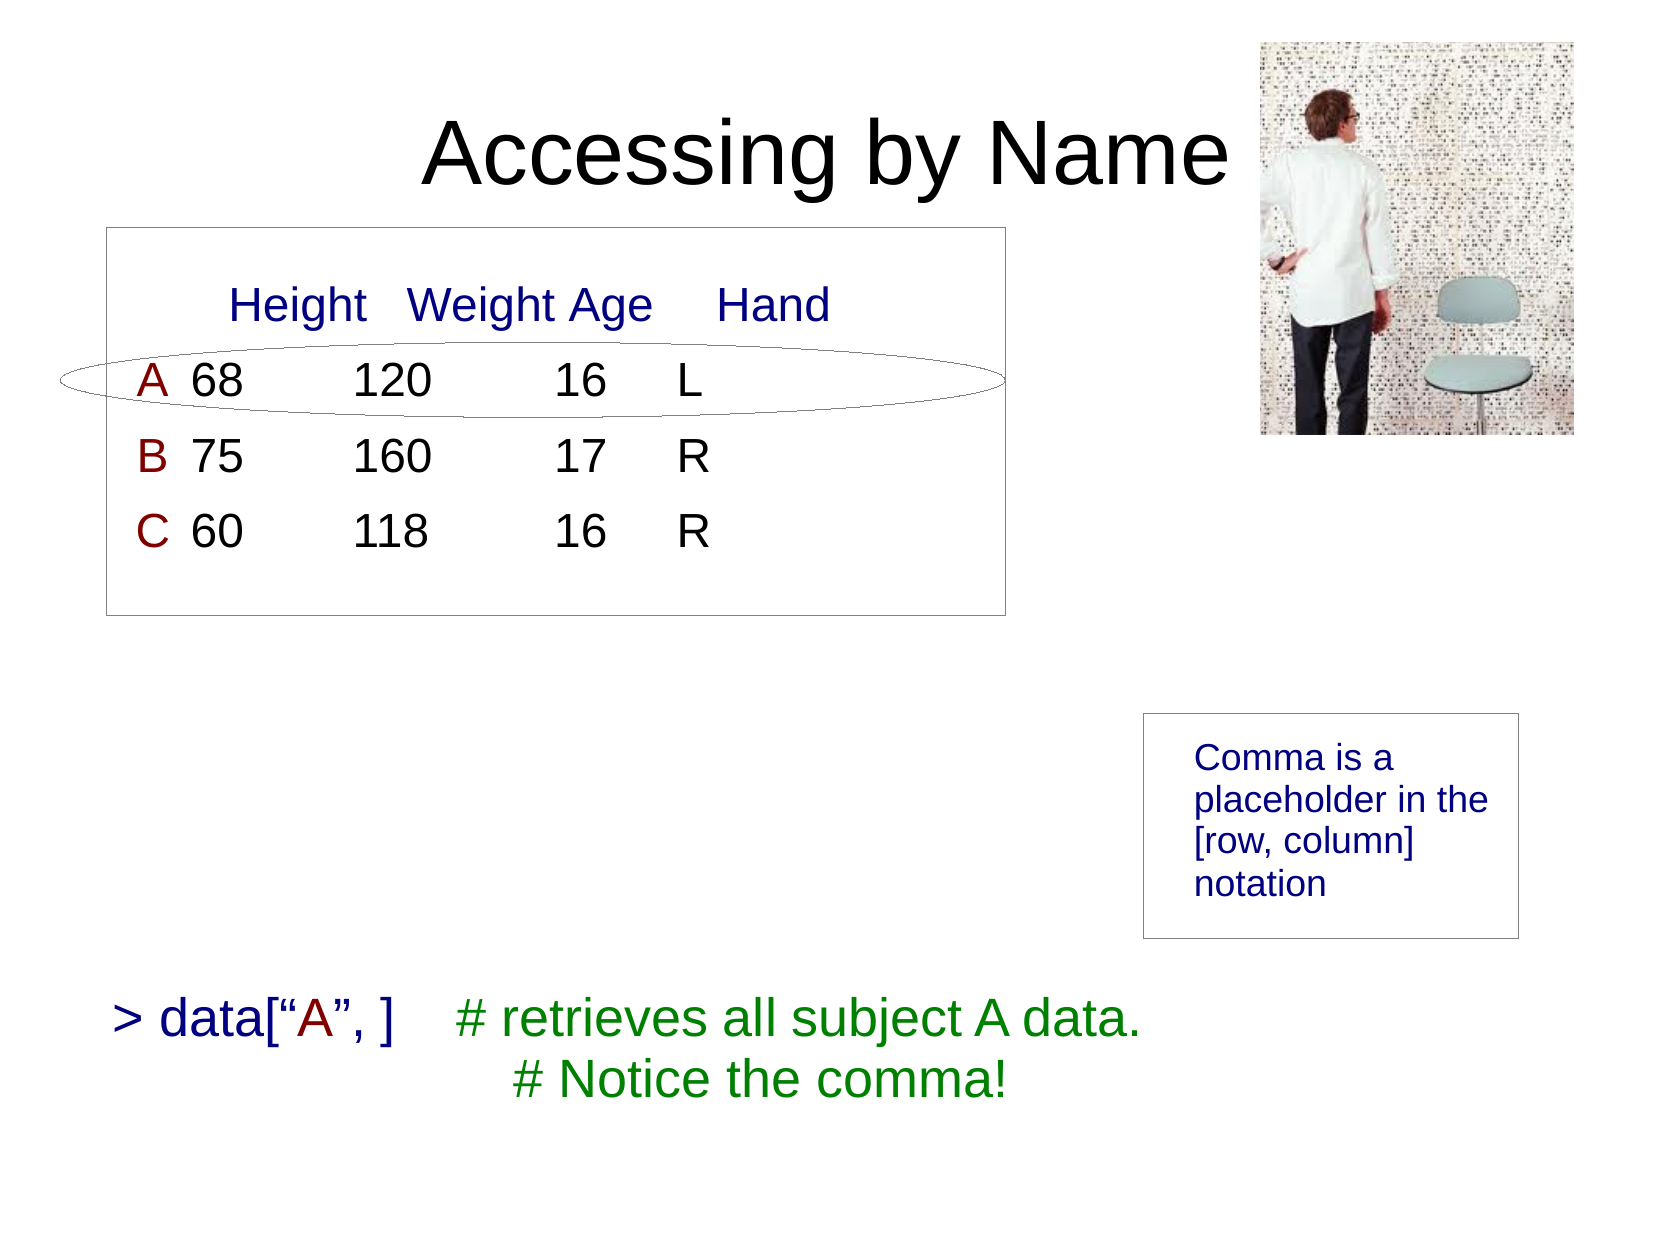

# Accessing by Name
 Height		Weight		Age		 Hand
 	A		68 			 	120	 	 16			L
 	B		75		 	 	160	 	 17			R
 C		60		 	 	118	 	 16			R
 > data[1, ] # retrieves all subject A data
 Height Weight Age Hand
 A 68 120 16 L
 > data[“A”, ] # retrieves all subject A data. 	 	 	 	 	 	 # Notice the comma!
Comma is a placeholder in the [row, column] notation